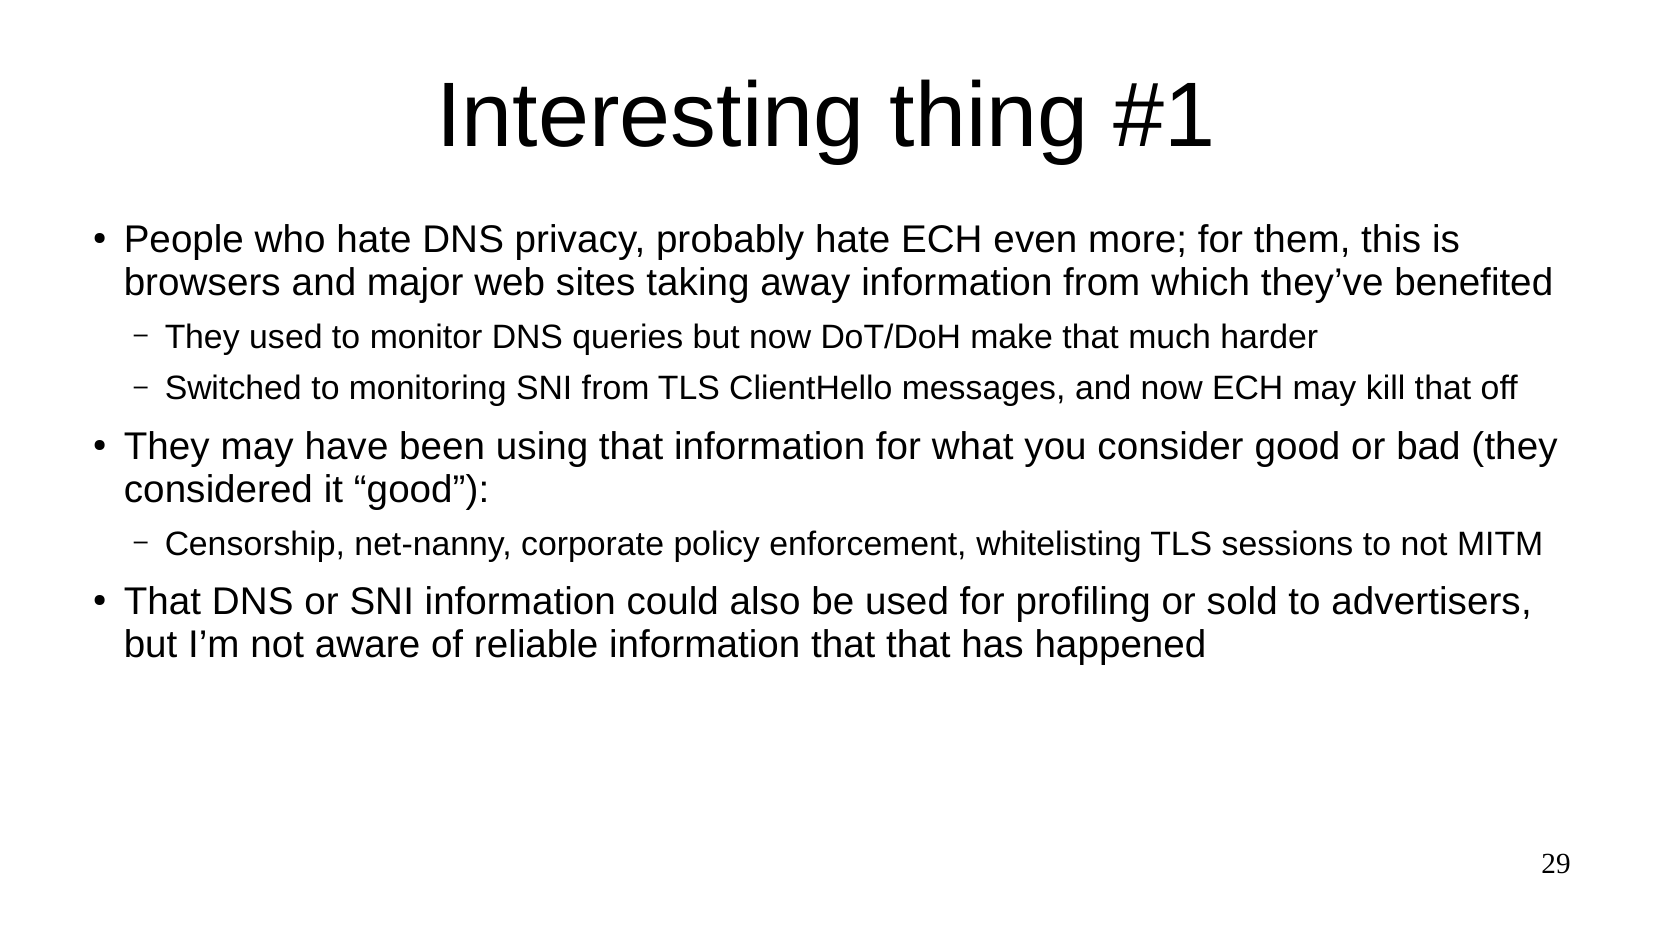

# Interesting thing #1
People who hate DNS privacy, probably hate ECH even more; for them, this is browsers and major web sites taking away information from which they’ve benefited
They used to monitor DNS queries but now DoT/DoH make that much harder
Switched to monitoring SNI from TLS ClientHello messages, and now ECH may kill that off
They may have been using that information for what you consider good or bad (they considered it “good”):
Censorship, net-nanny, corporate policy enforcement, whitelisting TLS sessions to not MITM
That DNS or SNI information could also be used for profiling or sold to advertisers, but I’m not aware of reliable information that that has happened
29